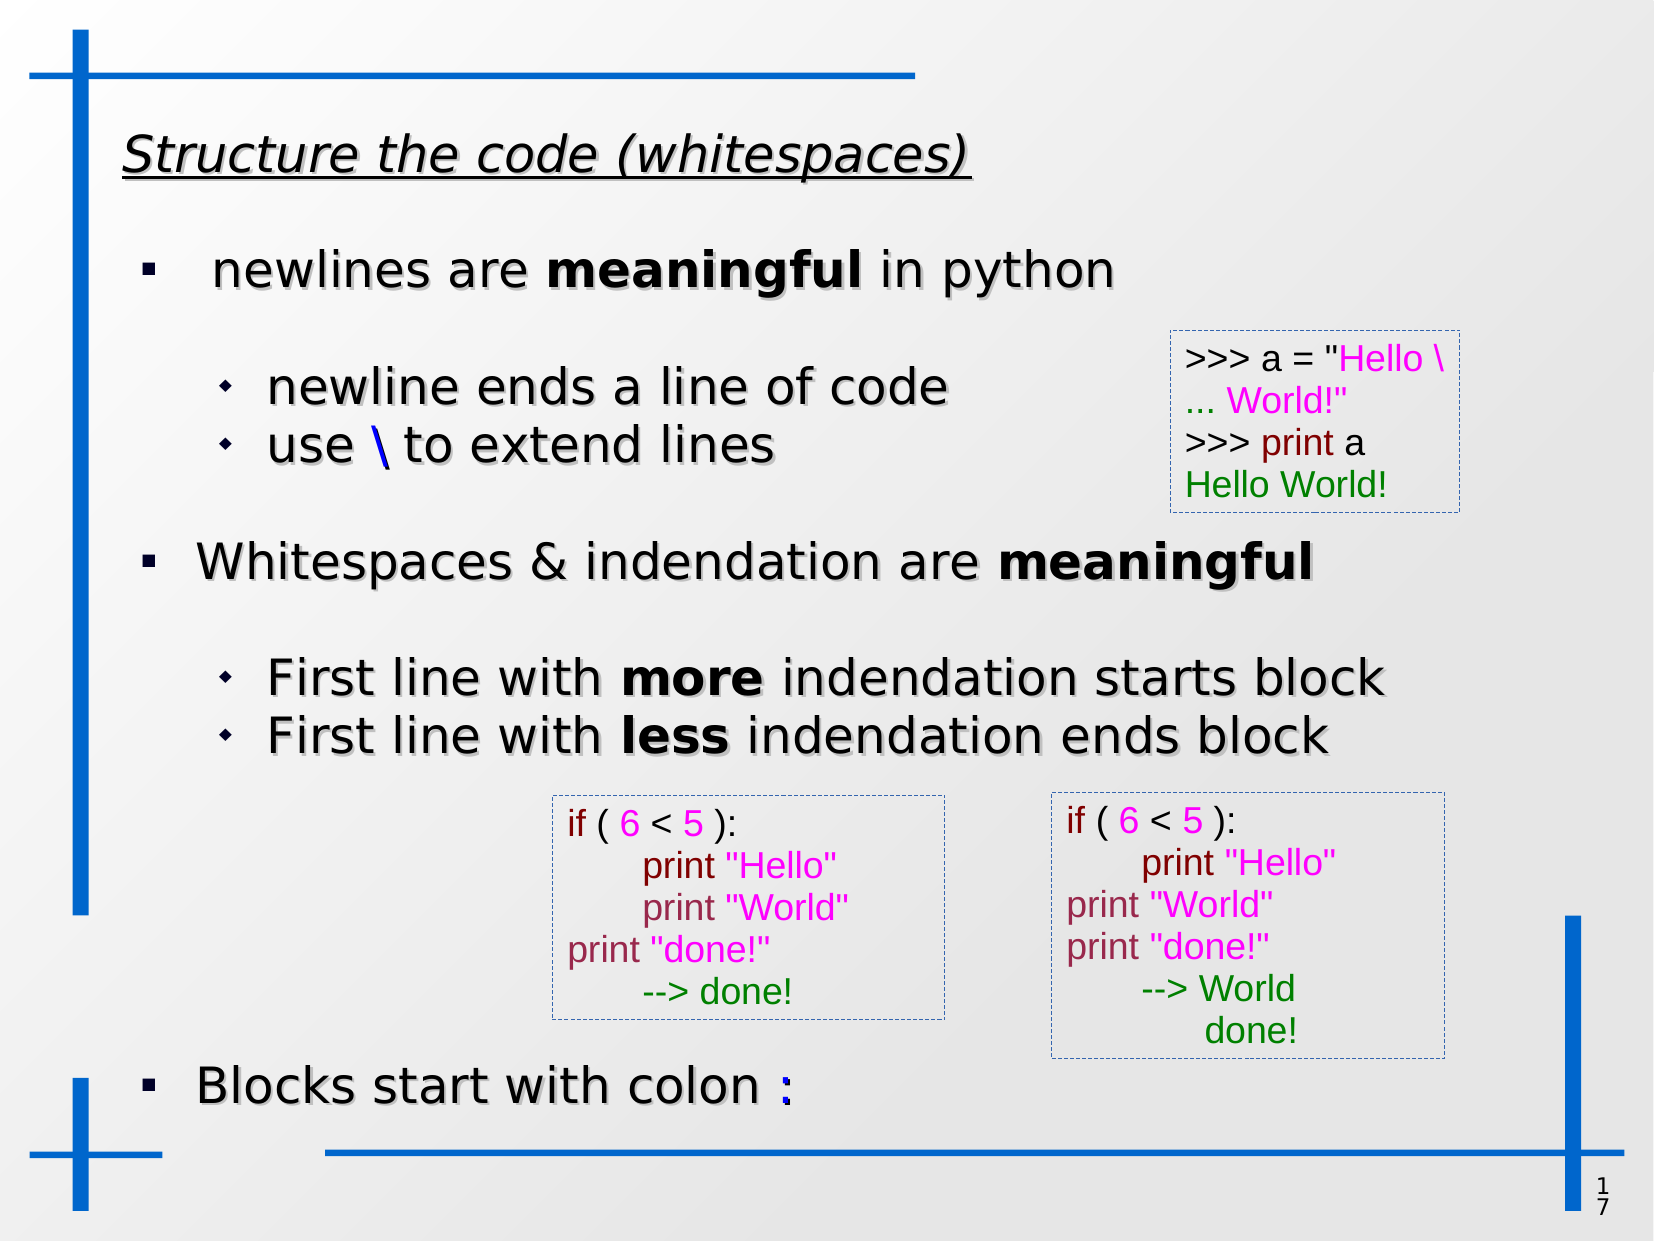

# Structure the code (whitespaces)
 newlines are meaningful in python
newline ends a line of code
use \ to extend lines
Whitespaces & indendation are meaningful
First line with more indendation starts block
First line with less indendation ends block
Blocks start with colon :
>>> a = "Hello \
... World!"
>>> print a
Hello World!
if ( 6 < 5 ):
 	print "Hello"
print "World"
print "done!"
	--> World
	 done!
if ( 6 < 5 ):
 	print "Hello"
	print "World"
print "done!"
	--> done!